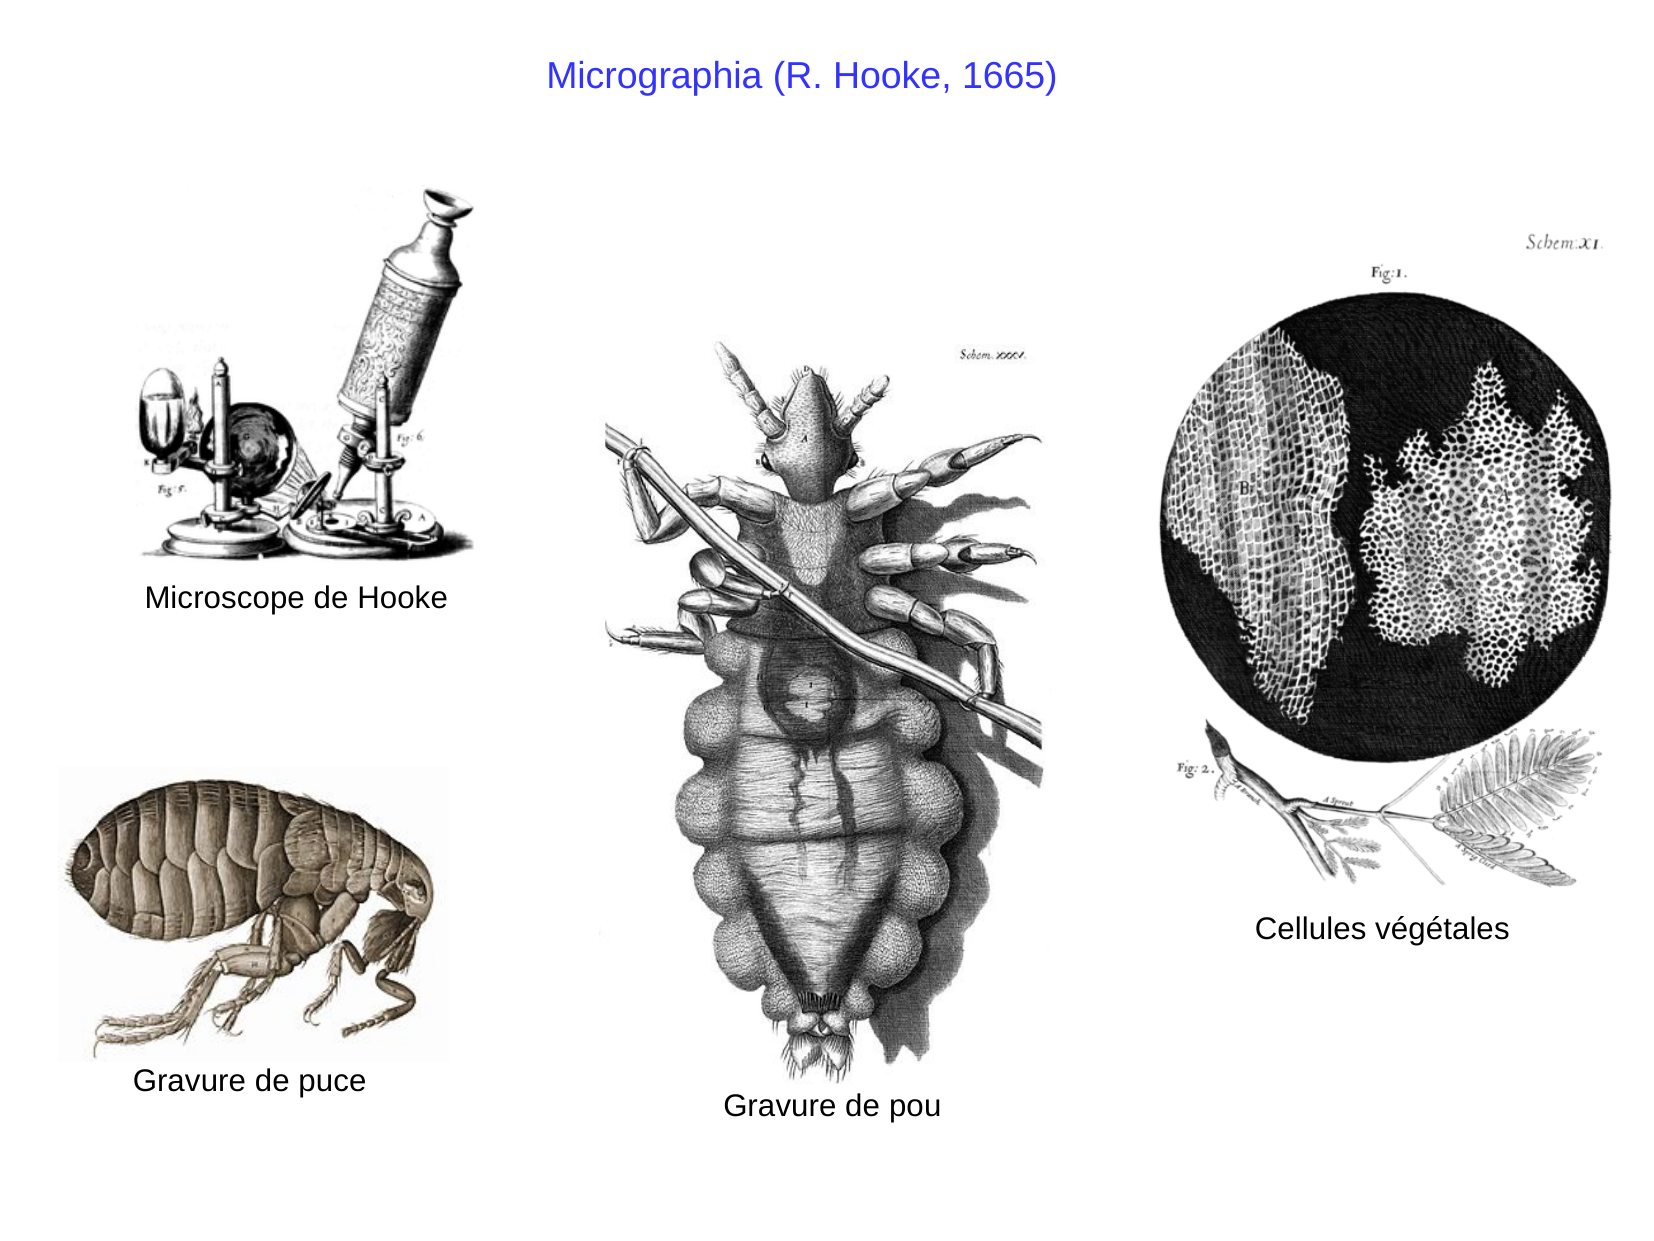

Micrographia (R. Hooke, 1665)
Microscope de Hooke
Cellules végétales
Gravure de puce
Gravure de pou